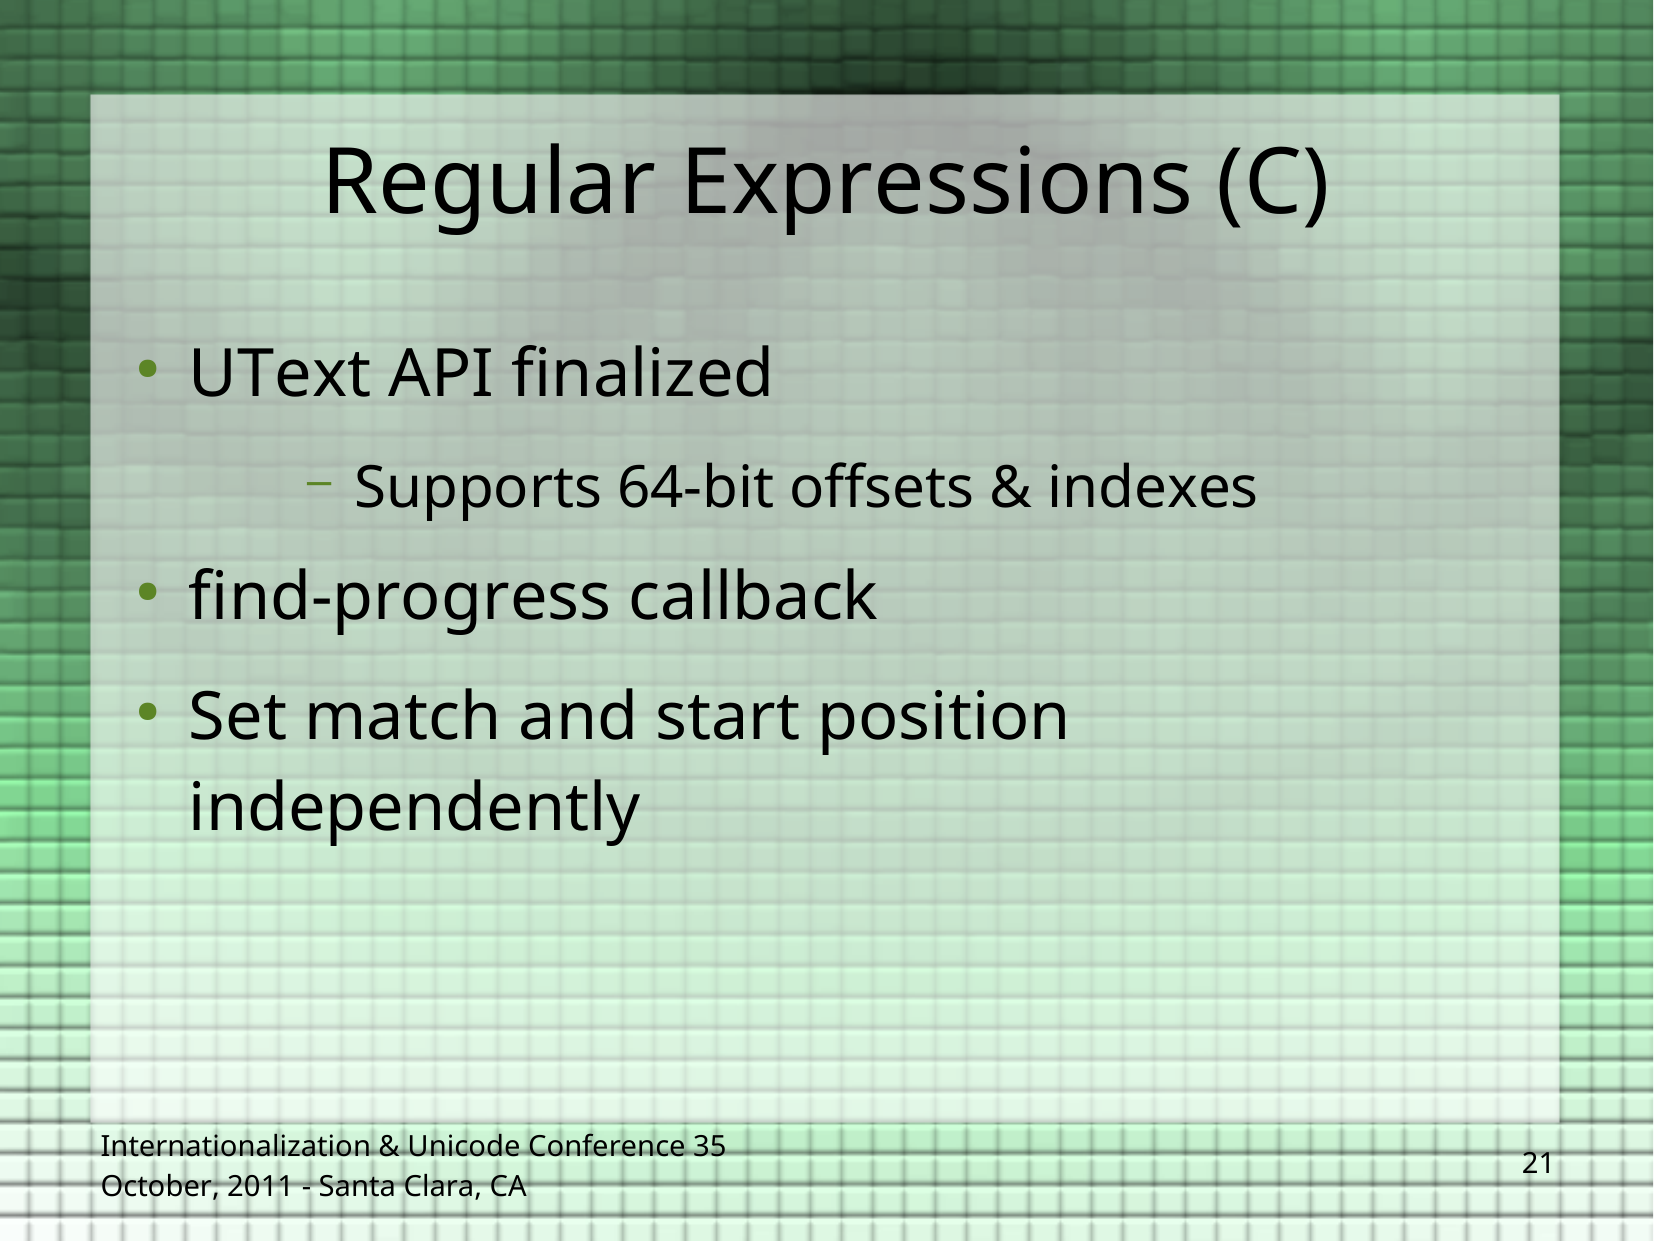

# Regular Expressions (C)
UText API finalized
Supports 64-bit offsets & indexes
find-progress callback
Set match and start position independently